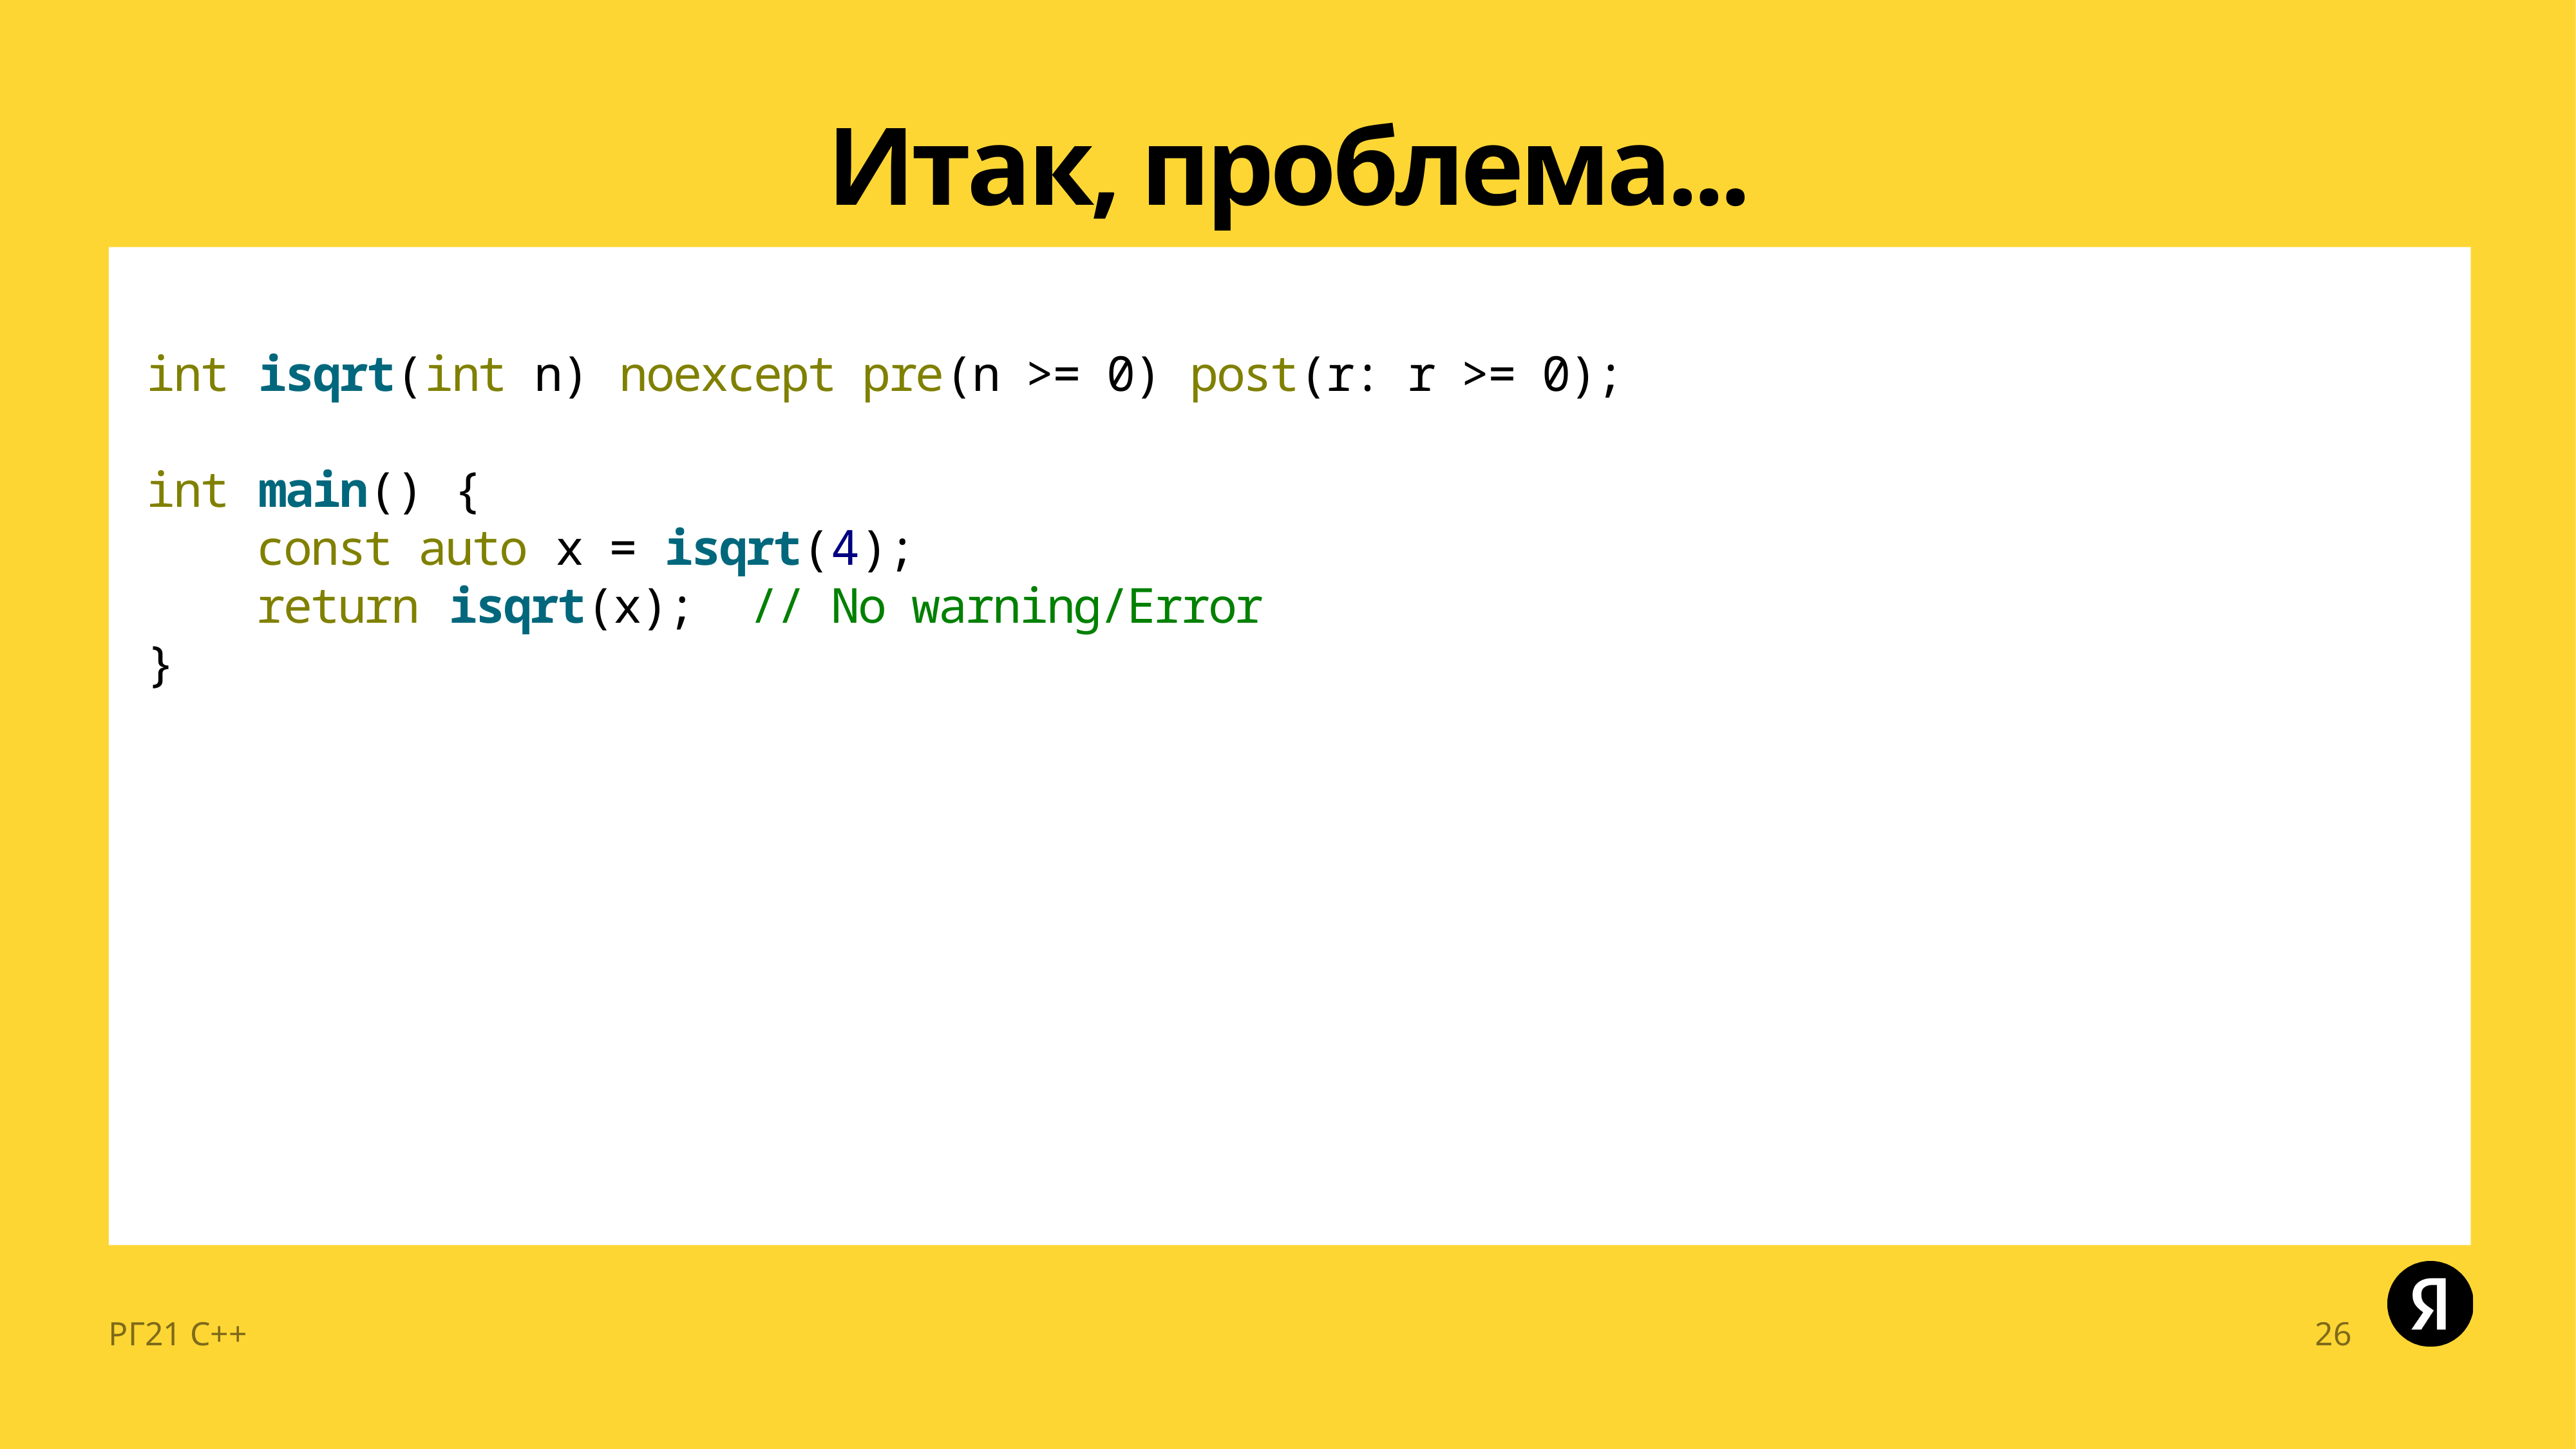

Итак, проблема...
# int isqrt(int n) noexcept pre(n >= 0) post(r: r >= 0);
int main() {
 const auto x = isqrt(4);
 return isqrt(x); // No warning/Error
}
РГ21 C++
26